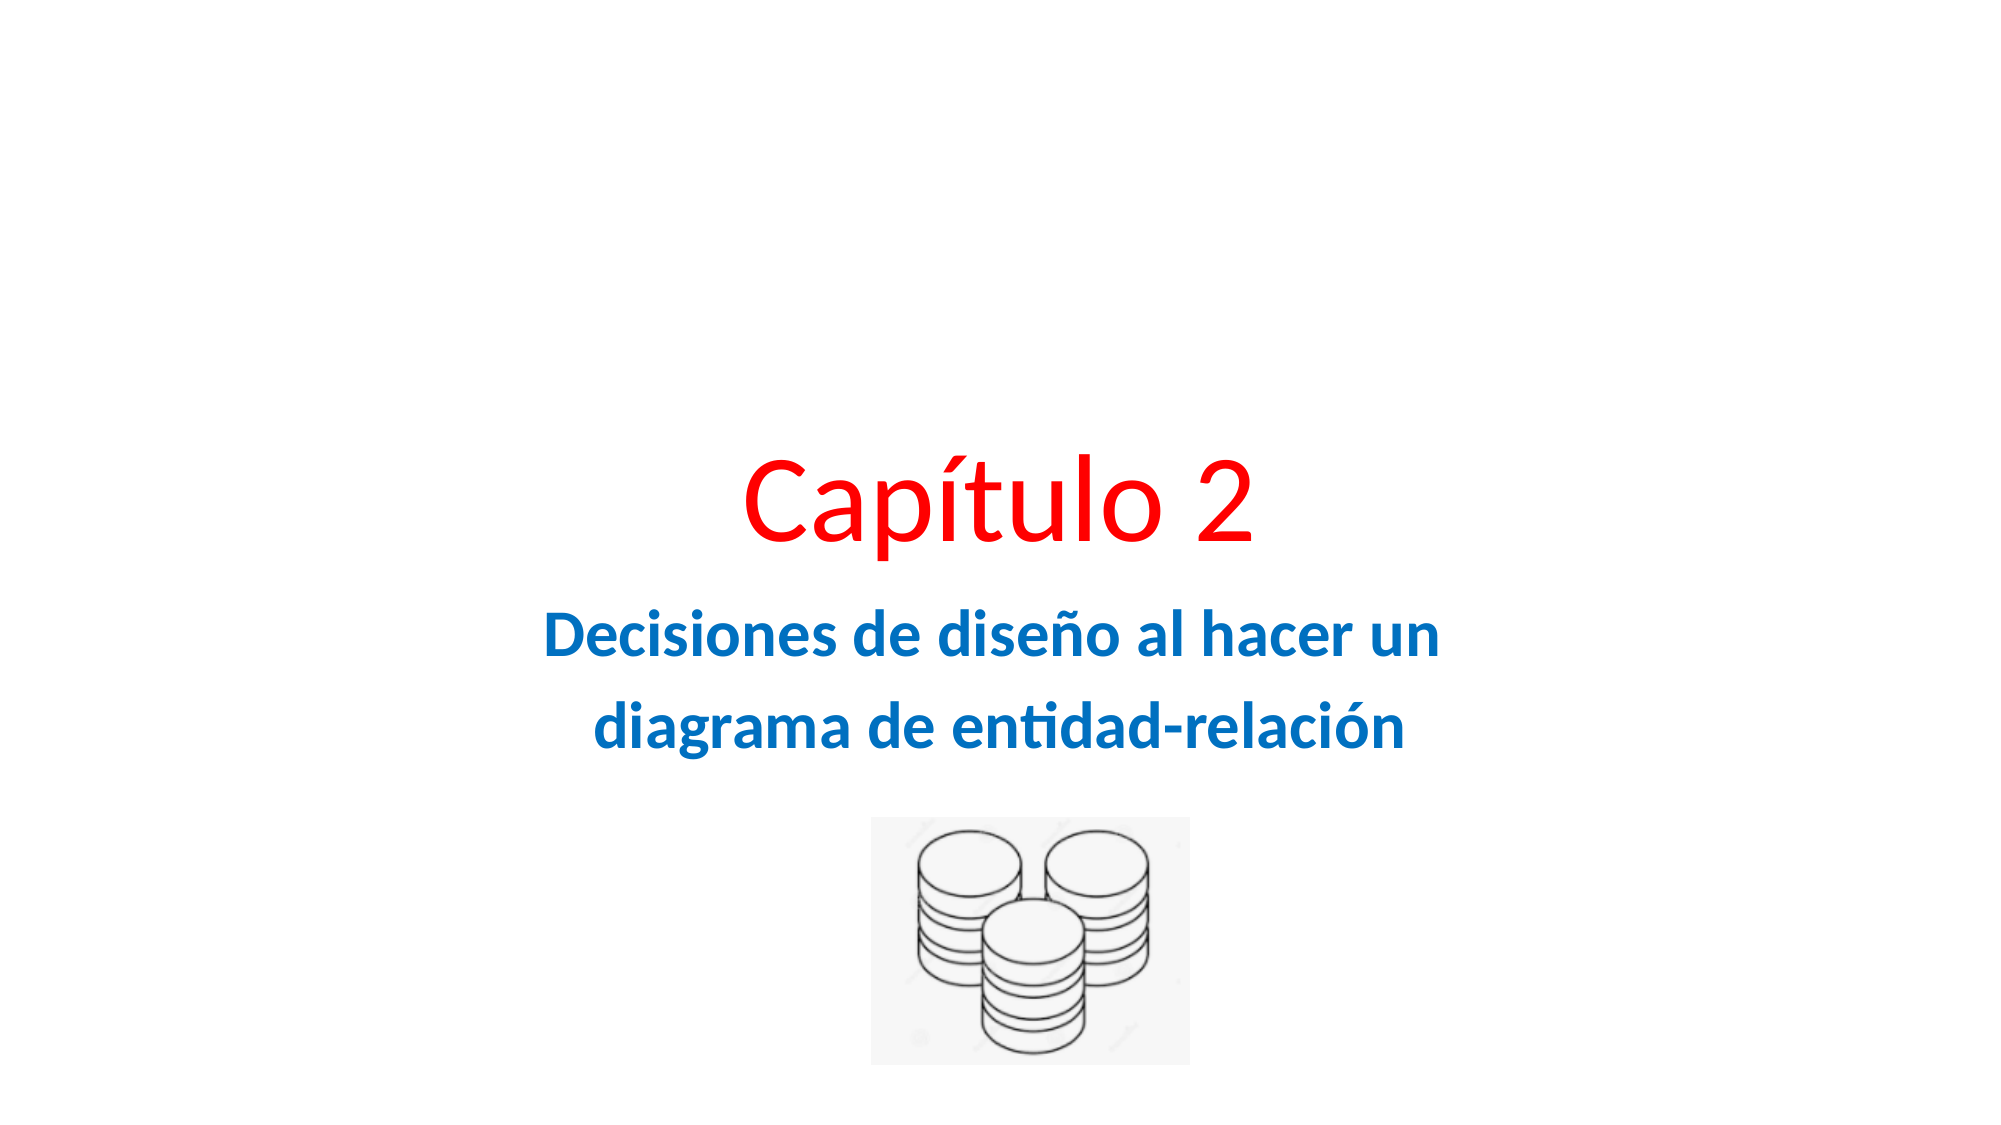

# Capítulo 2
Decisiones de diseño al hacer un
diagrama de entidad-relación